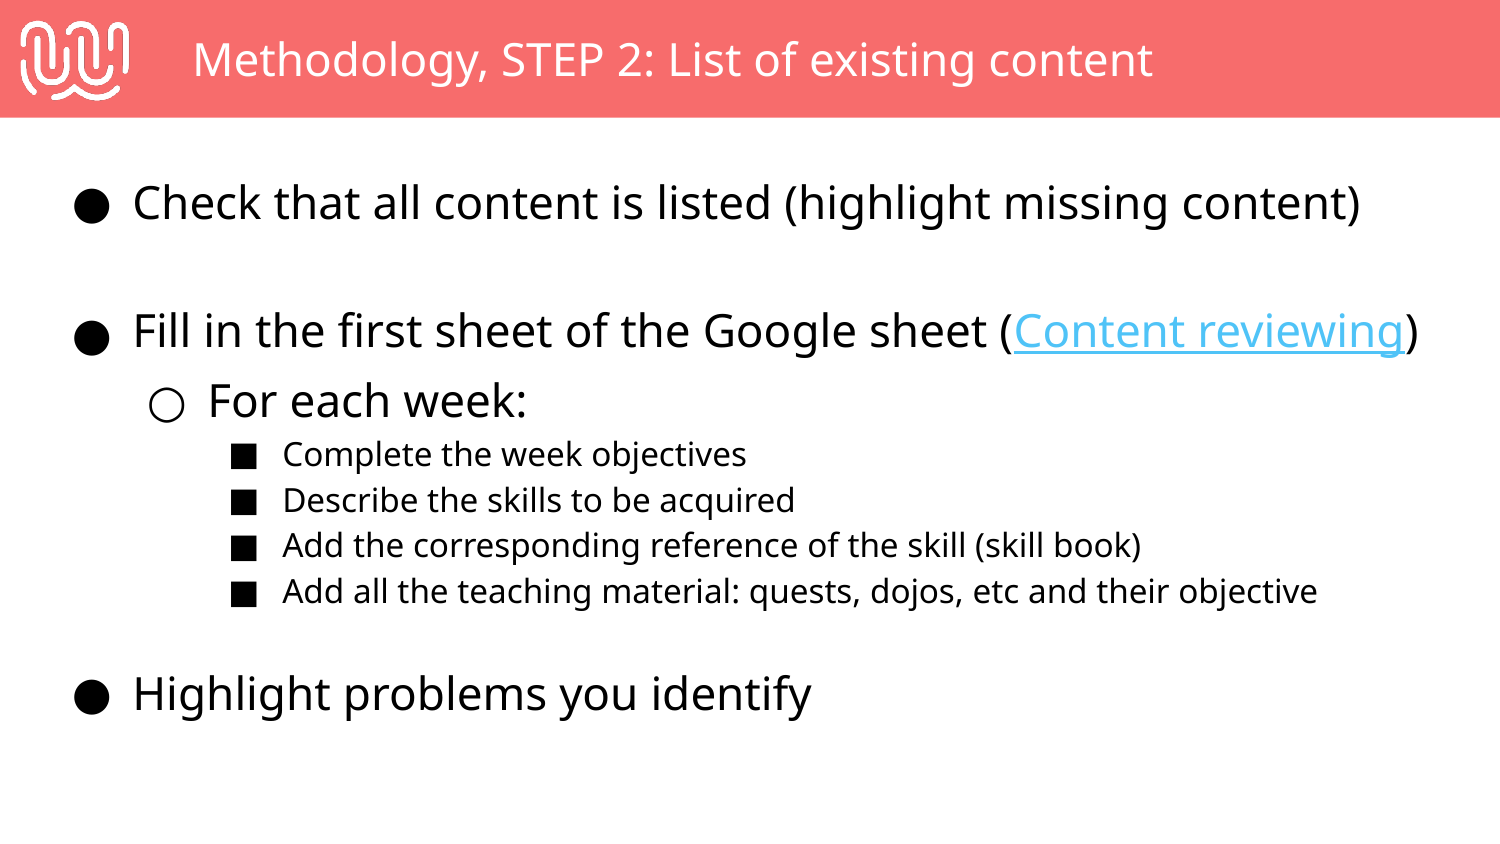

# Methodology, STEP 2: List of existing content
Check that all content is listed (highlight missing content)
Fill in the first sheet of the Google sheet (Content reviewing)
For each week:
Complete the week objectives
Describe the skills to be acquired
Add the corresponding reference of the skill (skill book)
Add all the teaching material: quests, dojos, etc and their objective
Highlight problems you identify